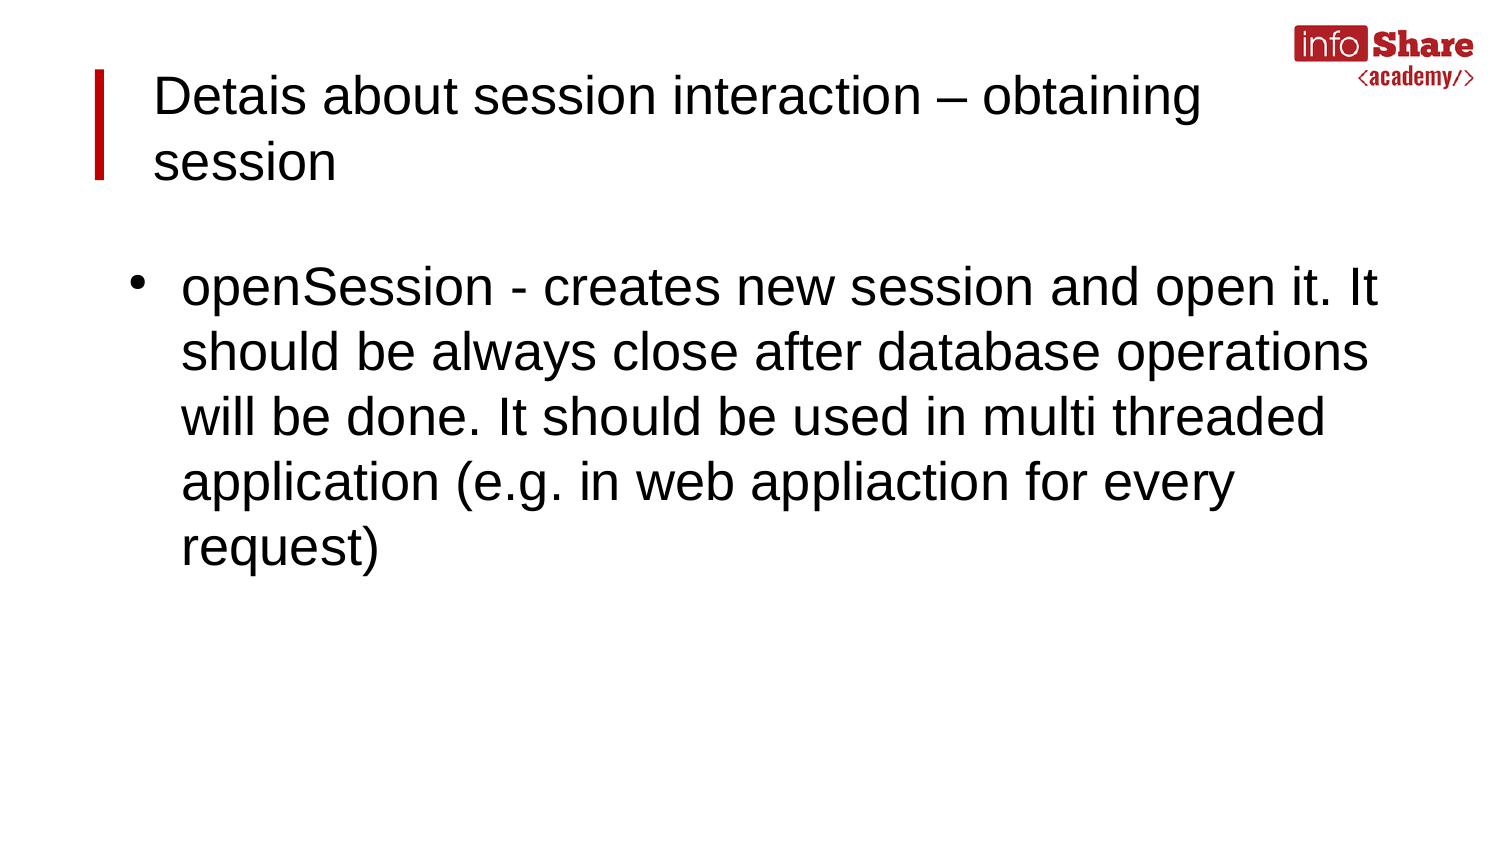

# Detais about session interaction – obtaining session
openSession - creates new session and open it. It should be always close after database operations will be done. It should be used in multi threaded application (e.g. in web appliaction for every request)